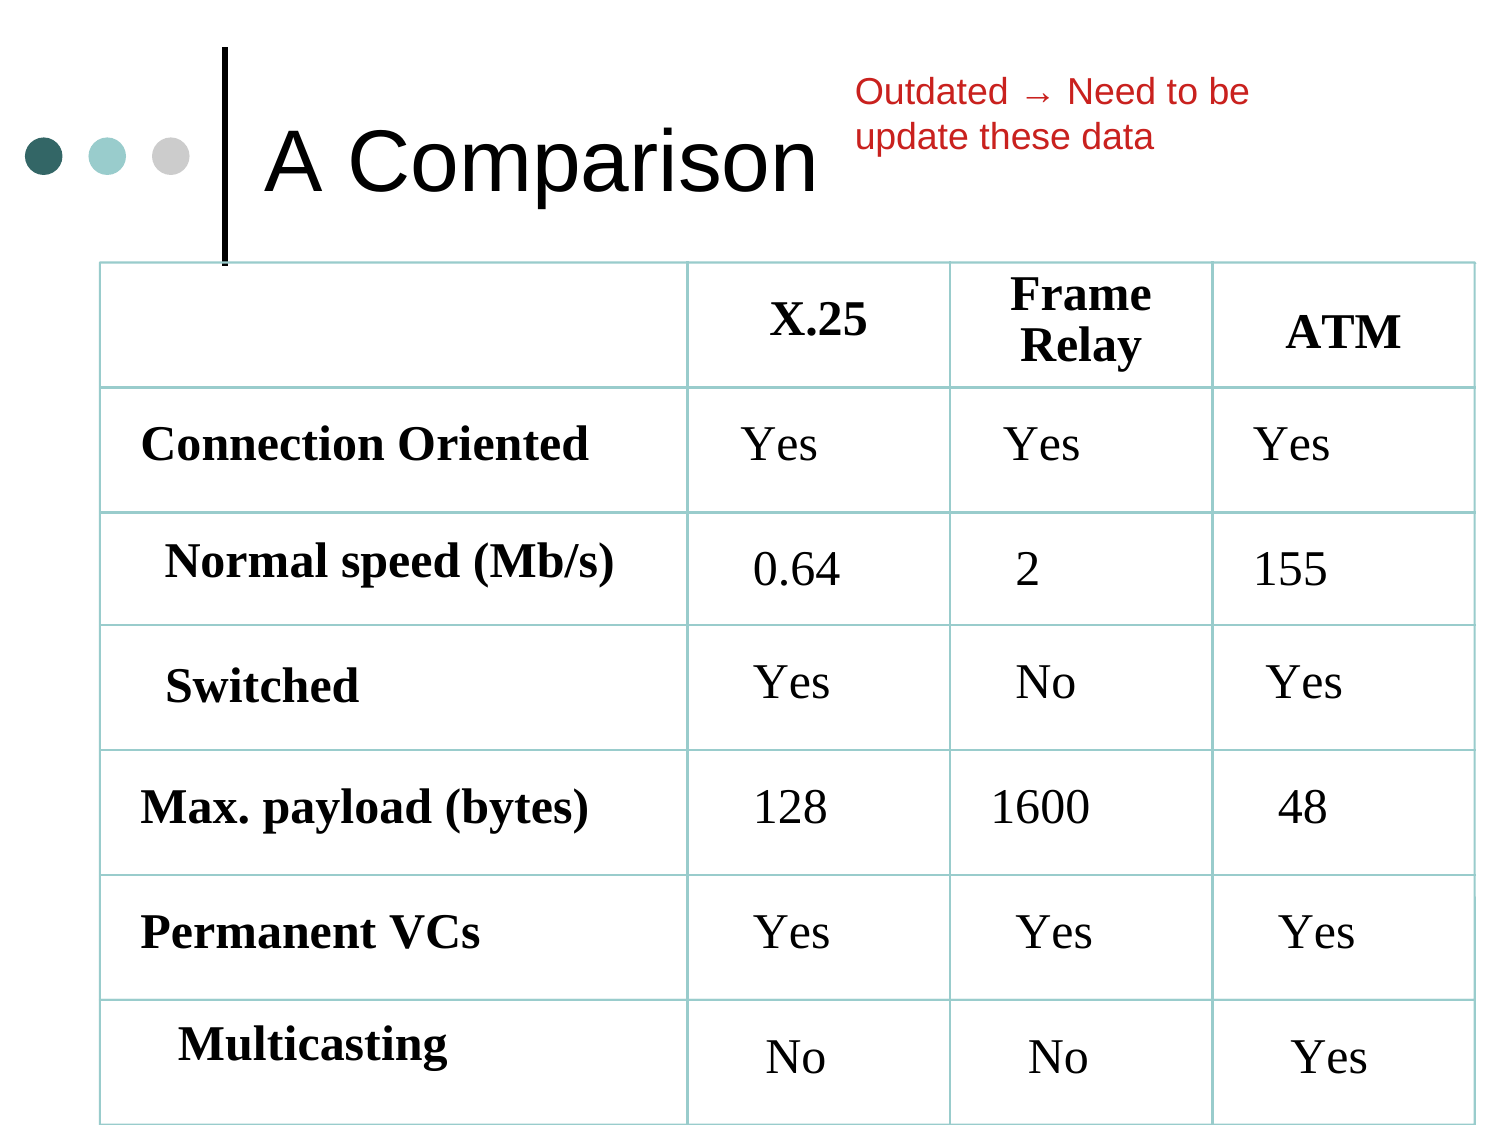

# A Comparison
Outdated → Need to be update these data
Frame Relay
X.25
ATM
Connection Oriented
Yes
Yes
Yes
Normal speed (Mb/s)
0.64
2
155
Switched
Yes
No
Yes
Max. payload (bytes)
128
1600
48
Permanent VCs
Yes
Yes
Yes
Multicasting
No
No
Yes